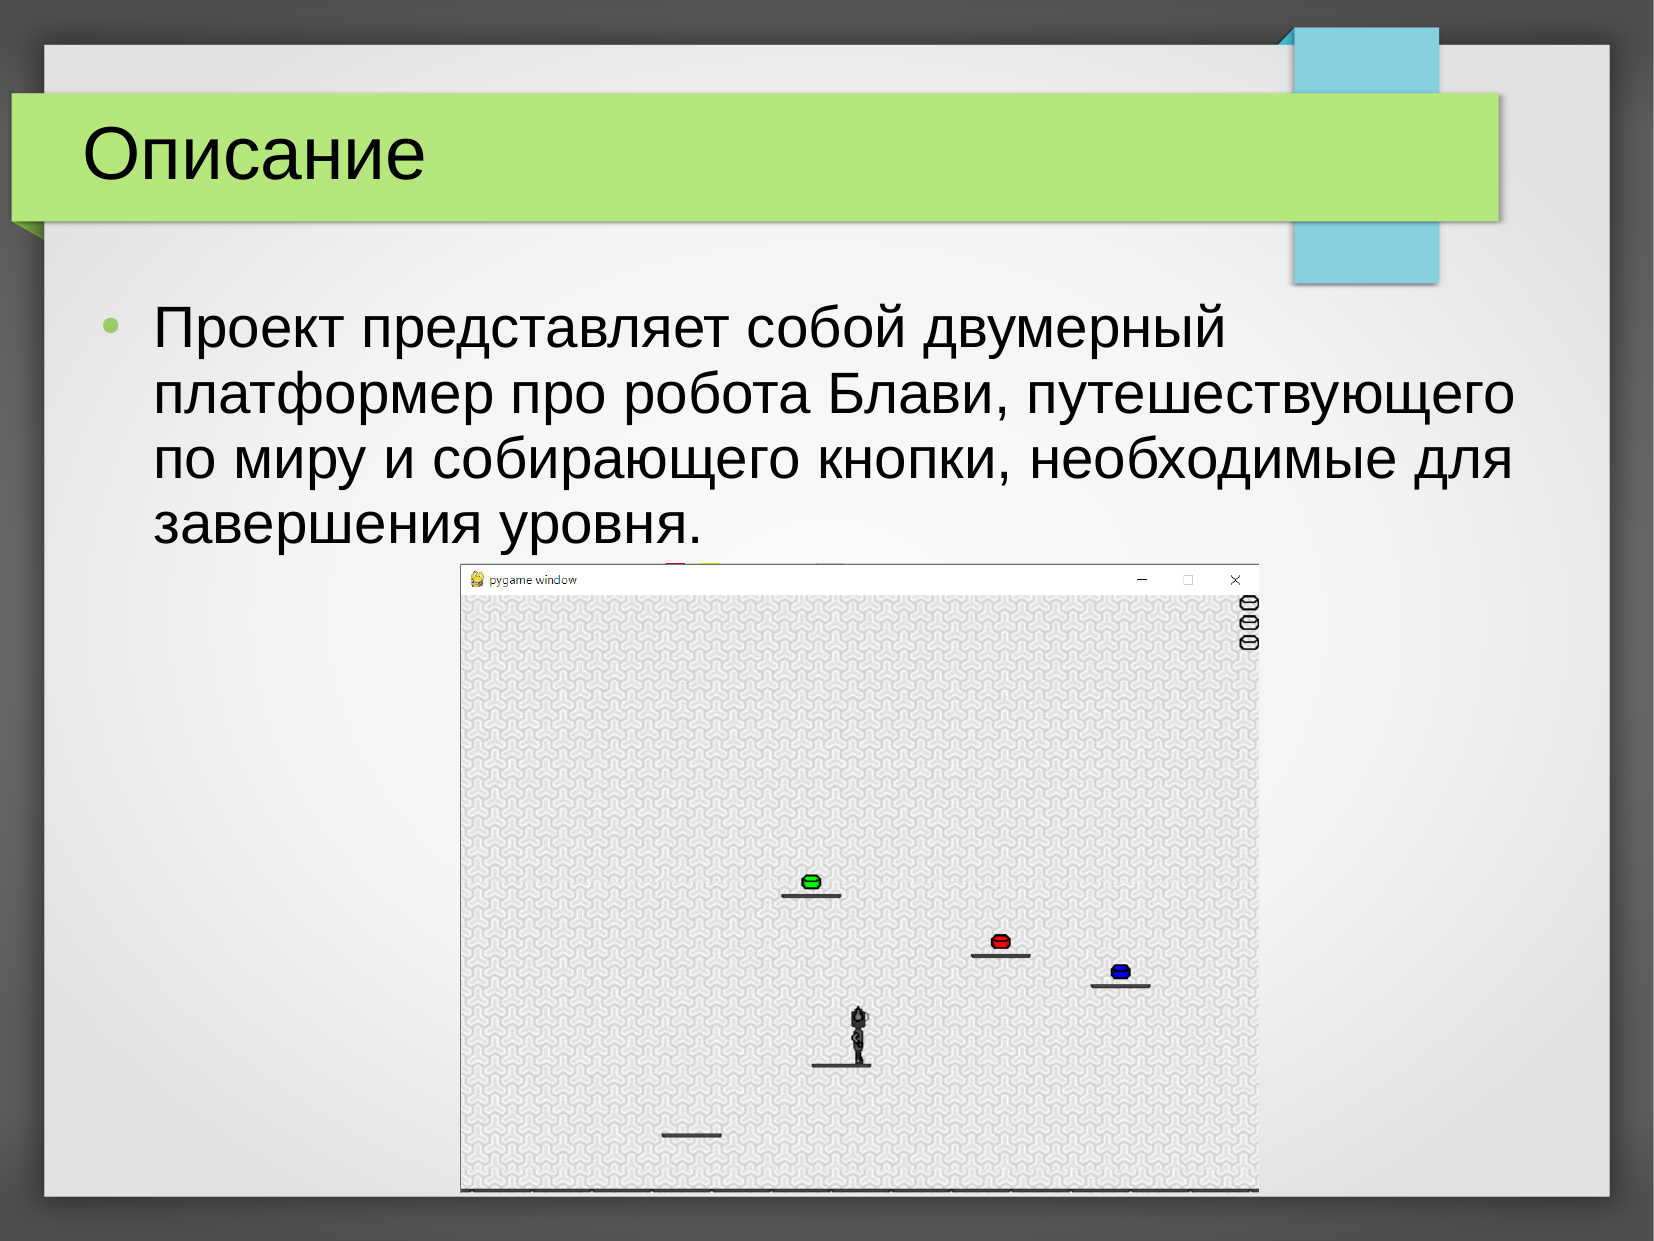

# Описание
Проект представляет собой двумерный платформер про робота Блави, путешествующего по миру и собирающего кнопки, необходимые для завершения уровня.